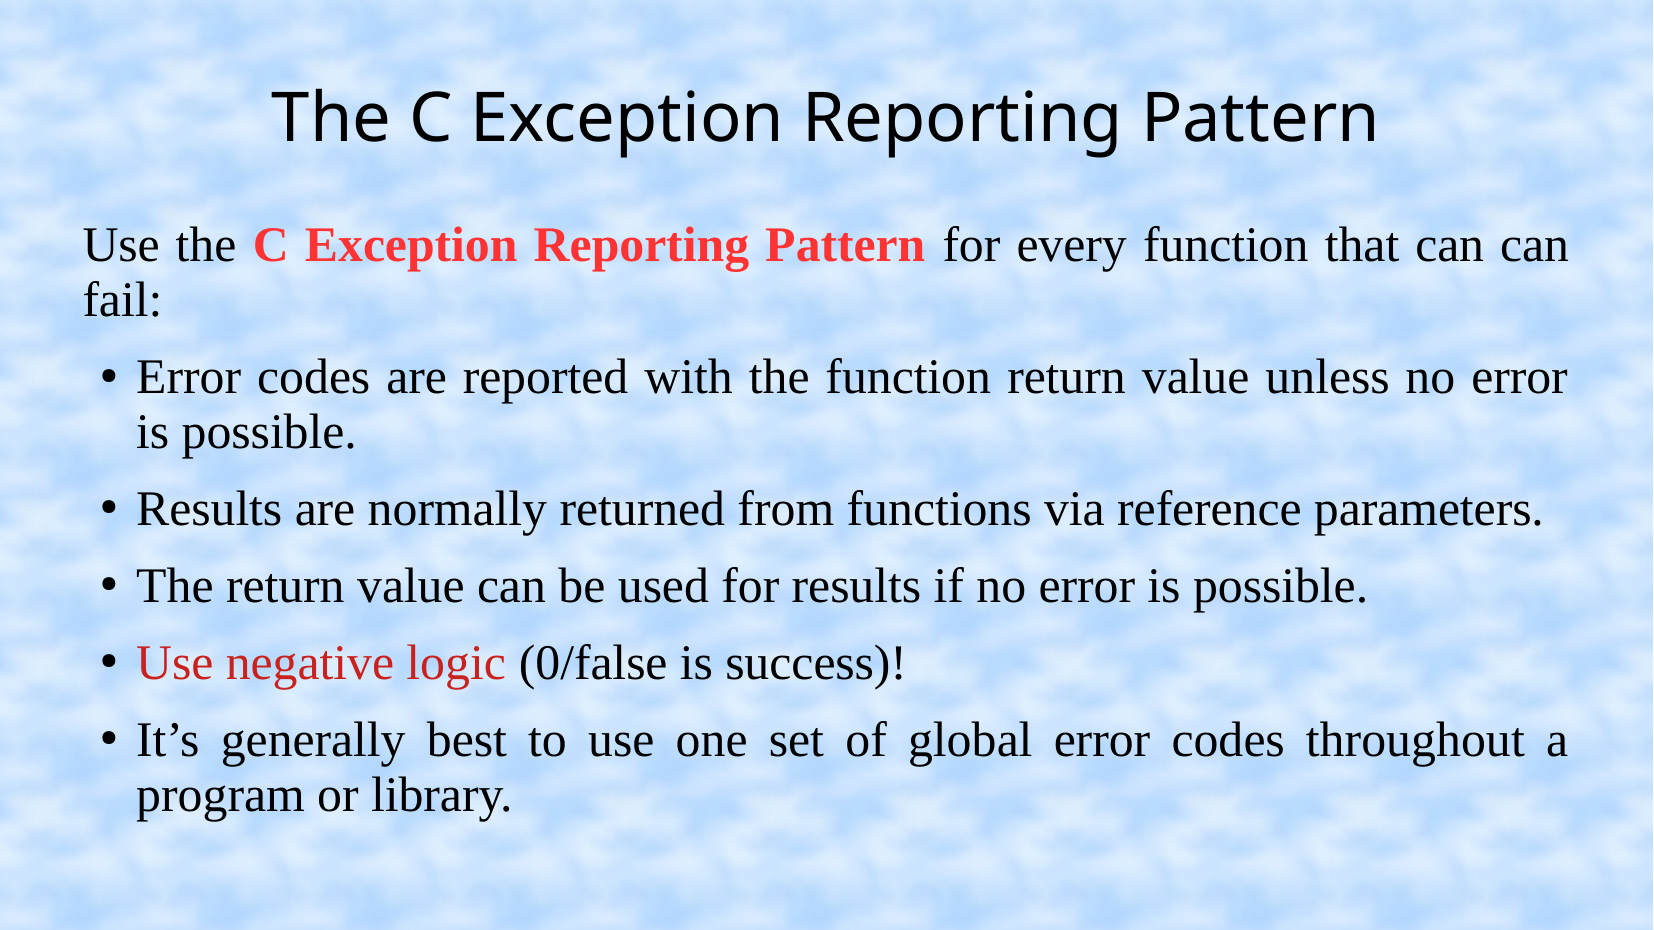

# The C Exception Reporting Pattern
Use the C Exception Reporting Pattern for every function that can can fail:
Error codes are reported with the function return value unless no error is possible.
Results are normally returned from functions via reference parameters.
The return value can be used for results if no error is possible.
Use negative logic (0/false is success)!
It’s generally best to use one set of global error codes throughout a program or library.